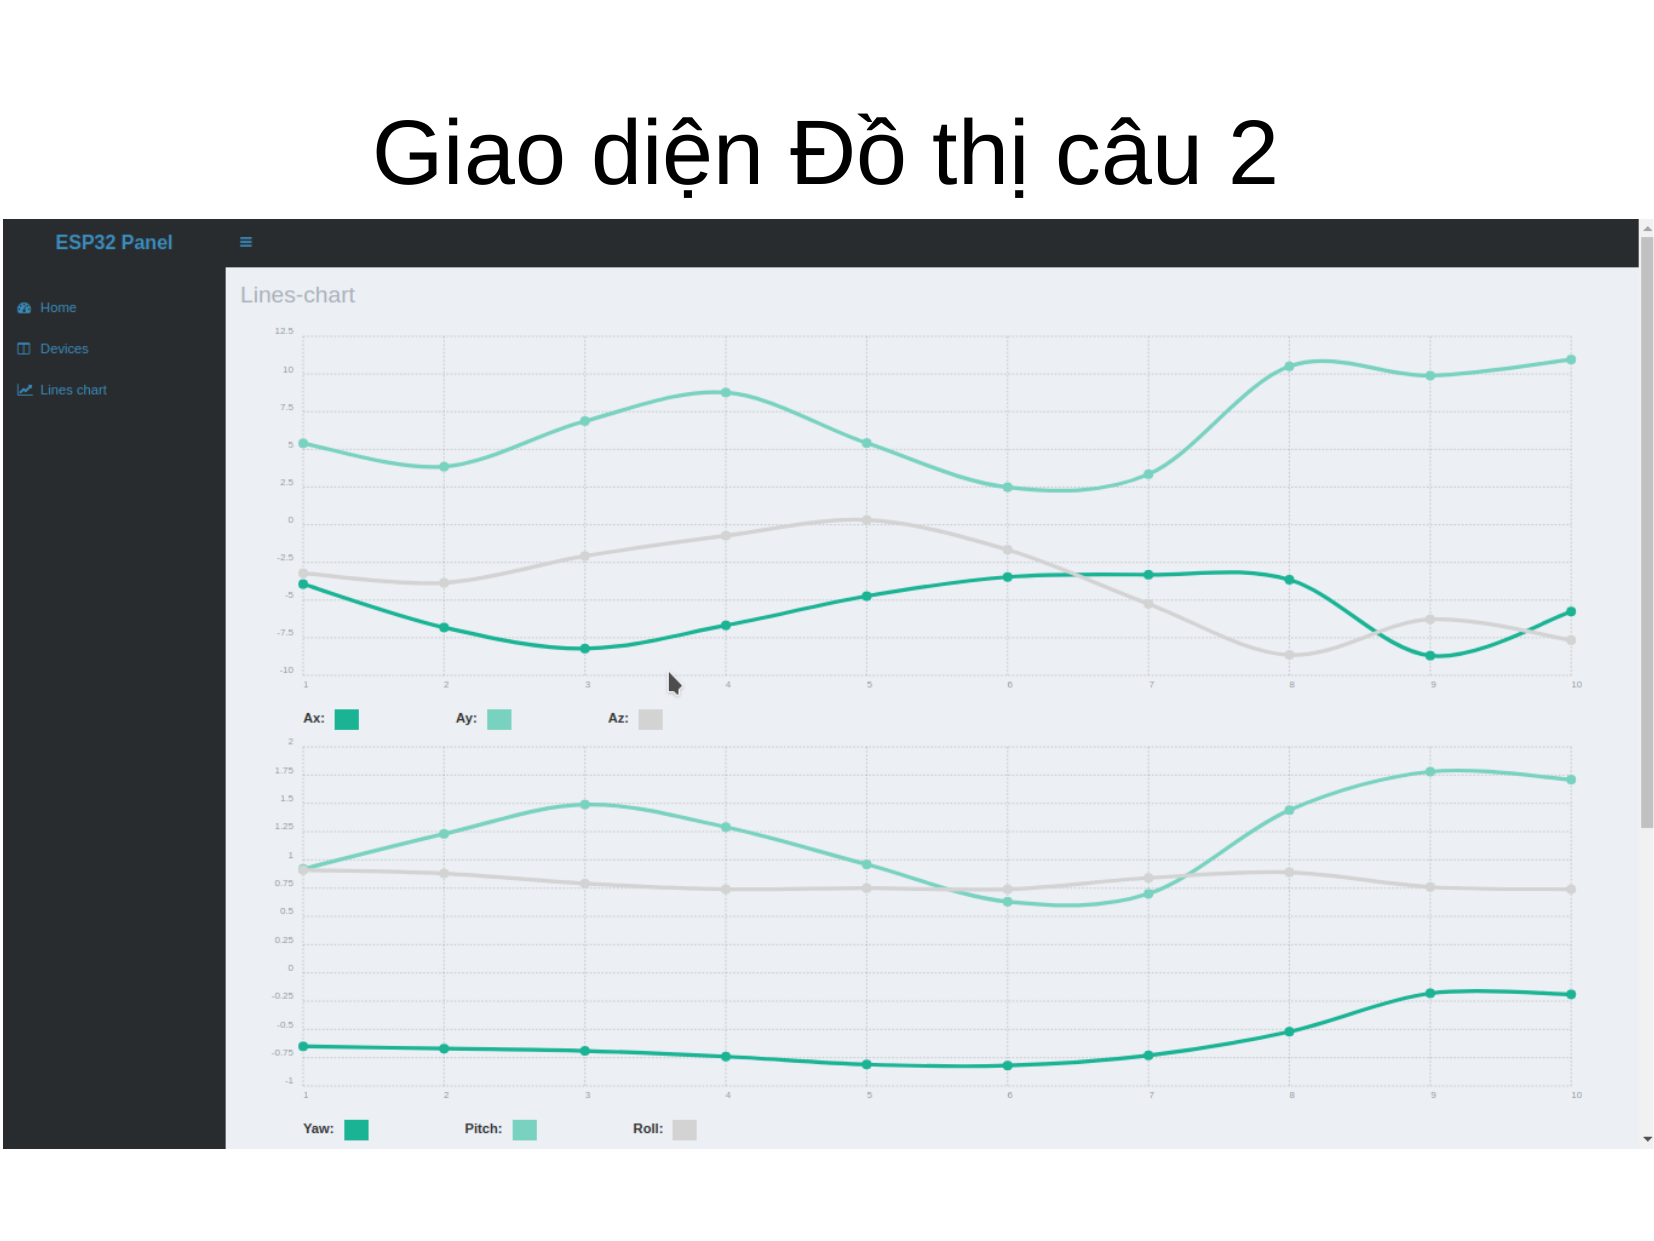

# Giao diện Đồ thị câu 2